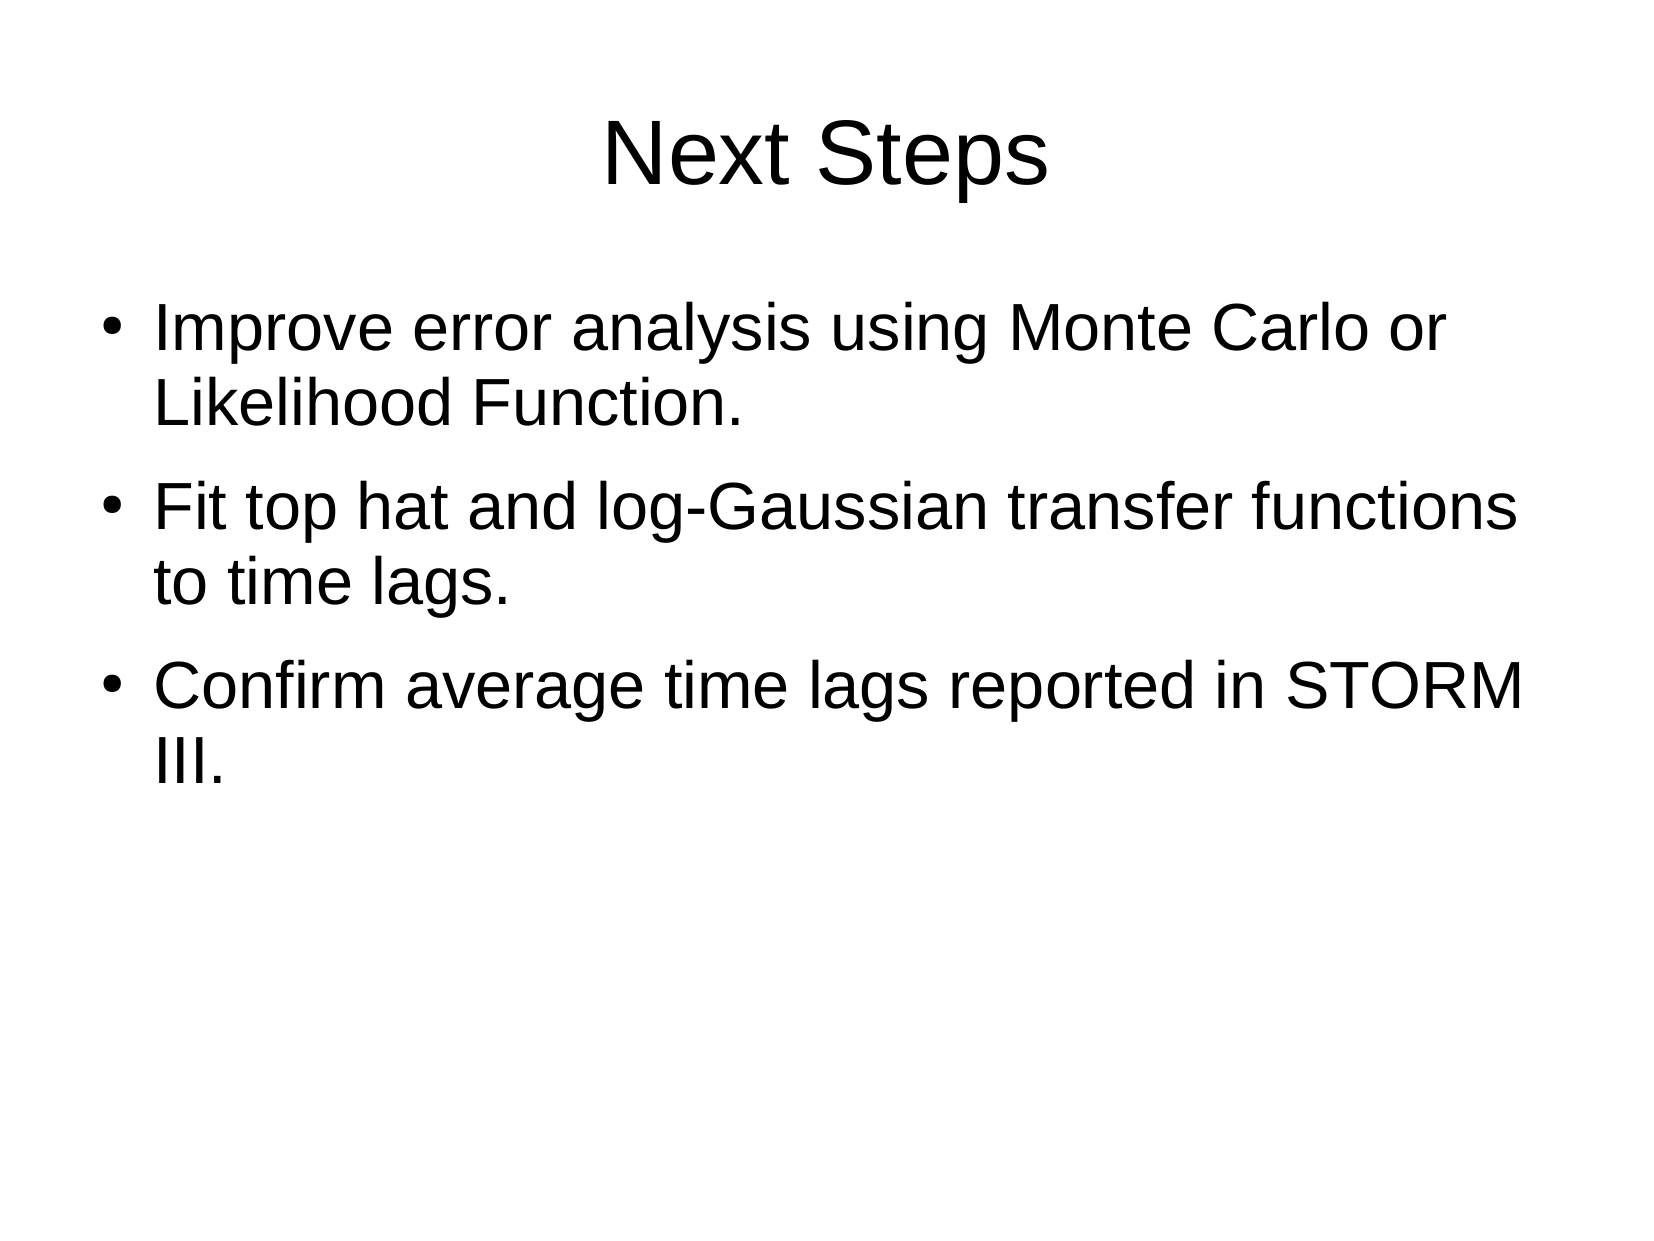

# Next Steps
Improve error analysis using Monte Carlo or Likelihood Function.
Fit top hat and log-Gaussian transfer functions to time lags.
Confirm average time lags reported in STORM III.